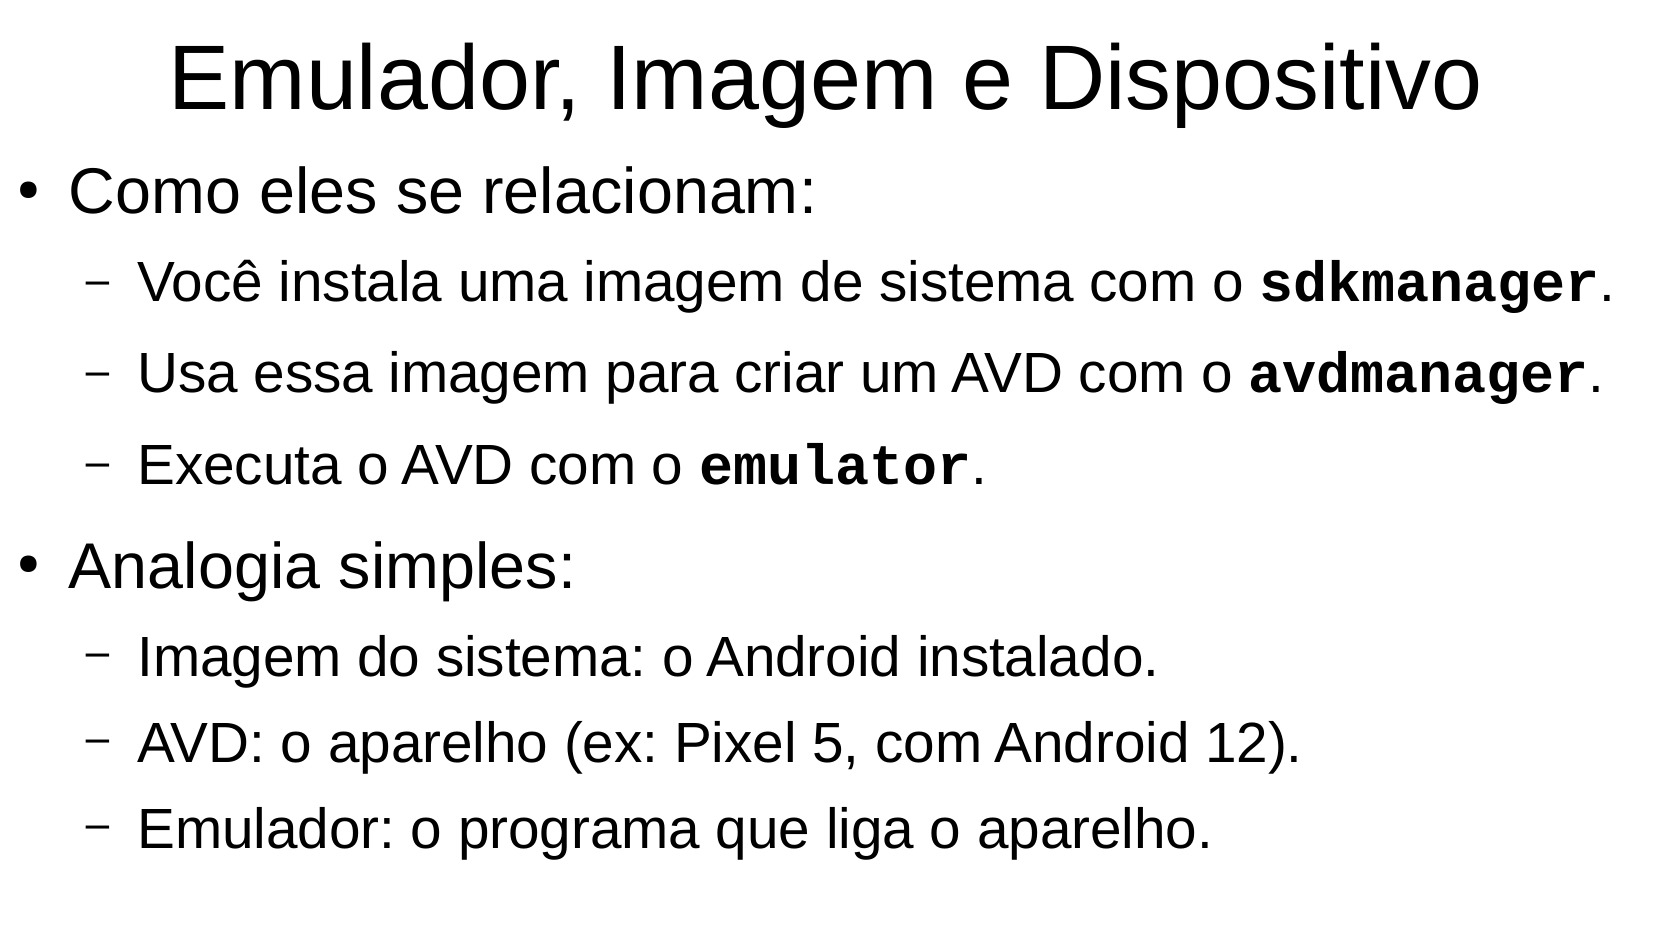

# Emulador, Imagem e Dispositivo
Como eles se relacionam:
Você instala uma imagem de sistema com o sdkmanager.
Usa essa imagem para criar um AVD com o avdmanager.
Executa o AVD com o emulator.
Analogia simples:
Imagem do sistema: o Android instalado.
AVD: o aparelho (ex: Pixel 5, com Android 12).
Emulador: o programa que liga o aparelho.